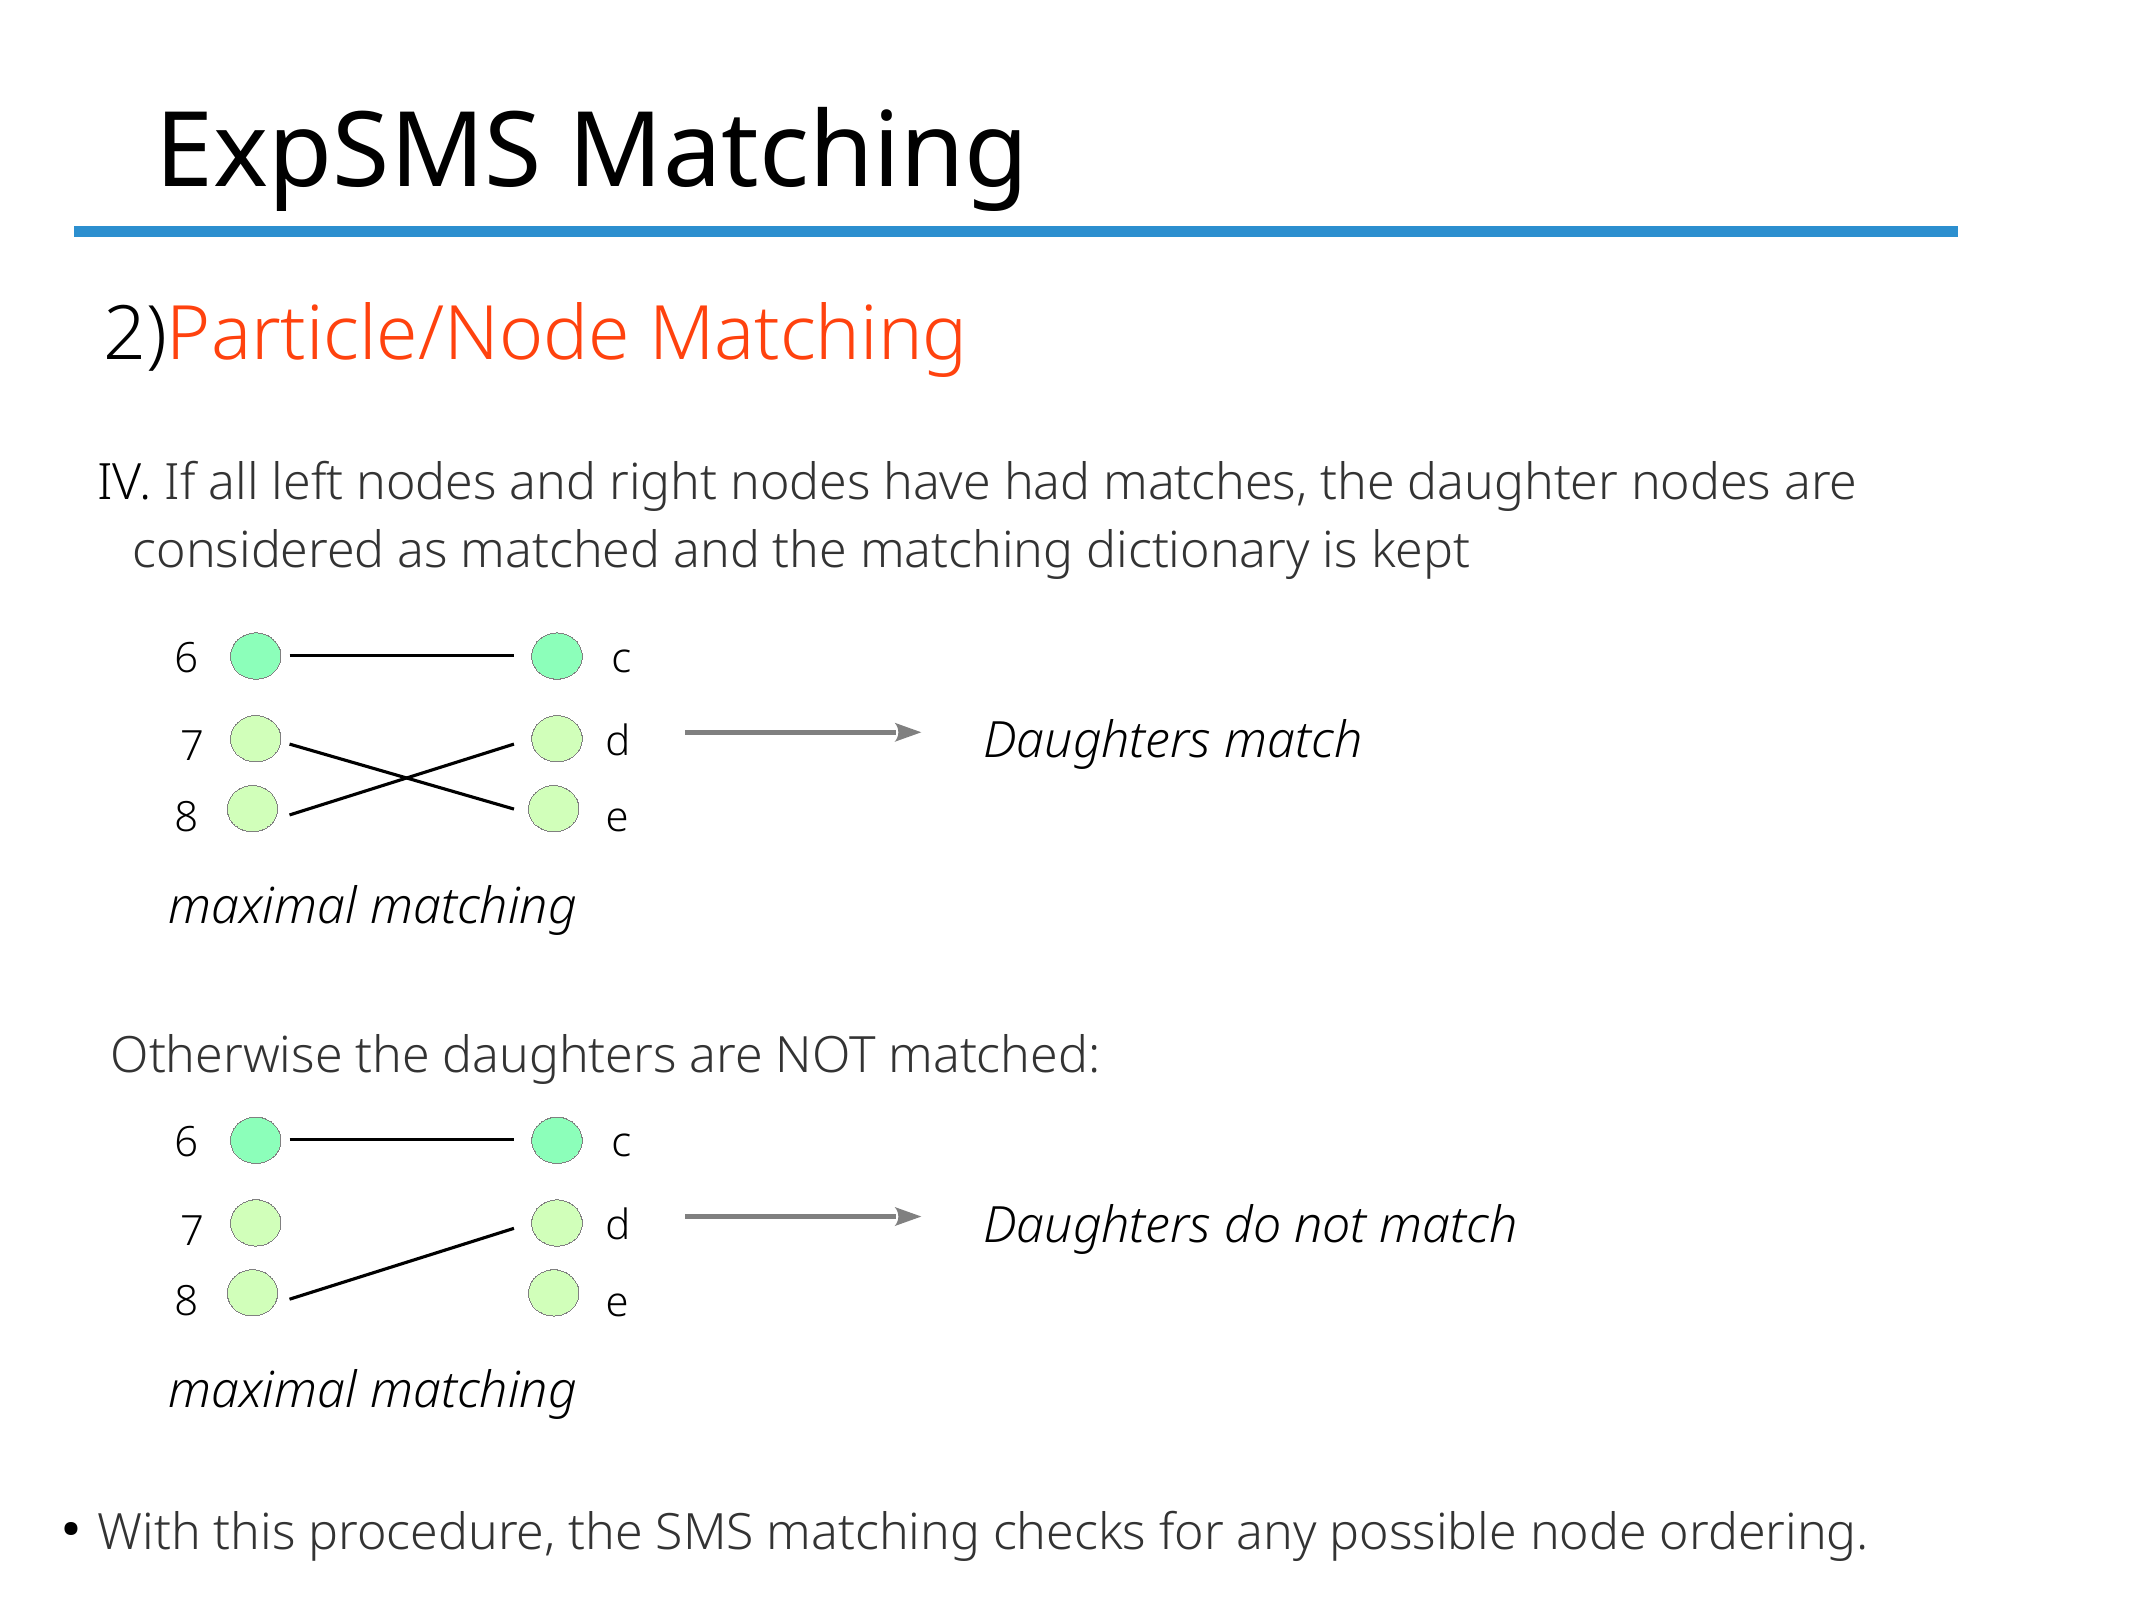

ExpSMS Matching
Particle/Node Matching
 If all left nodes and right nodes have had matches, the daughter nodes are considered as matched and the matching dictionary is kept
6
c
Daughters match
d
7
8
e
maximal matching
 Otherwise the daughters are NOT matched:
6
c
Daughters do not match
d
7
8
e
maximal matching
With this procedure, the SMS matching checks for any possible node ordering.